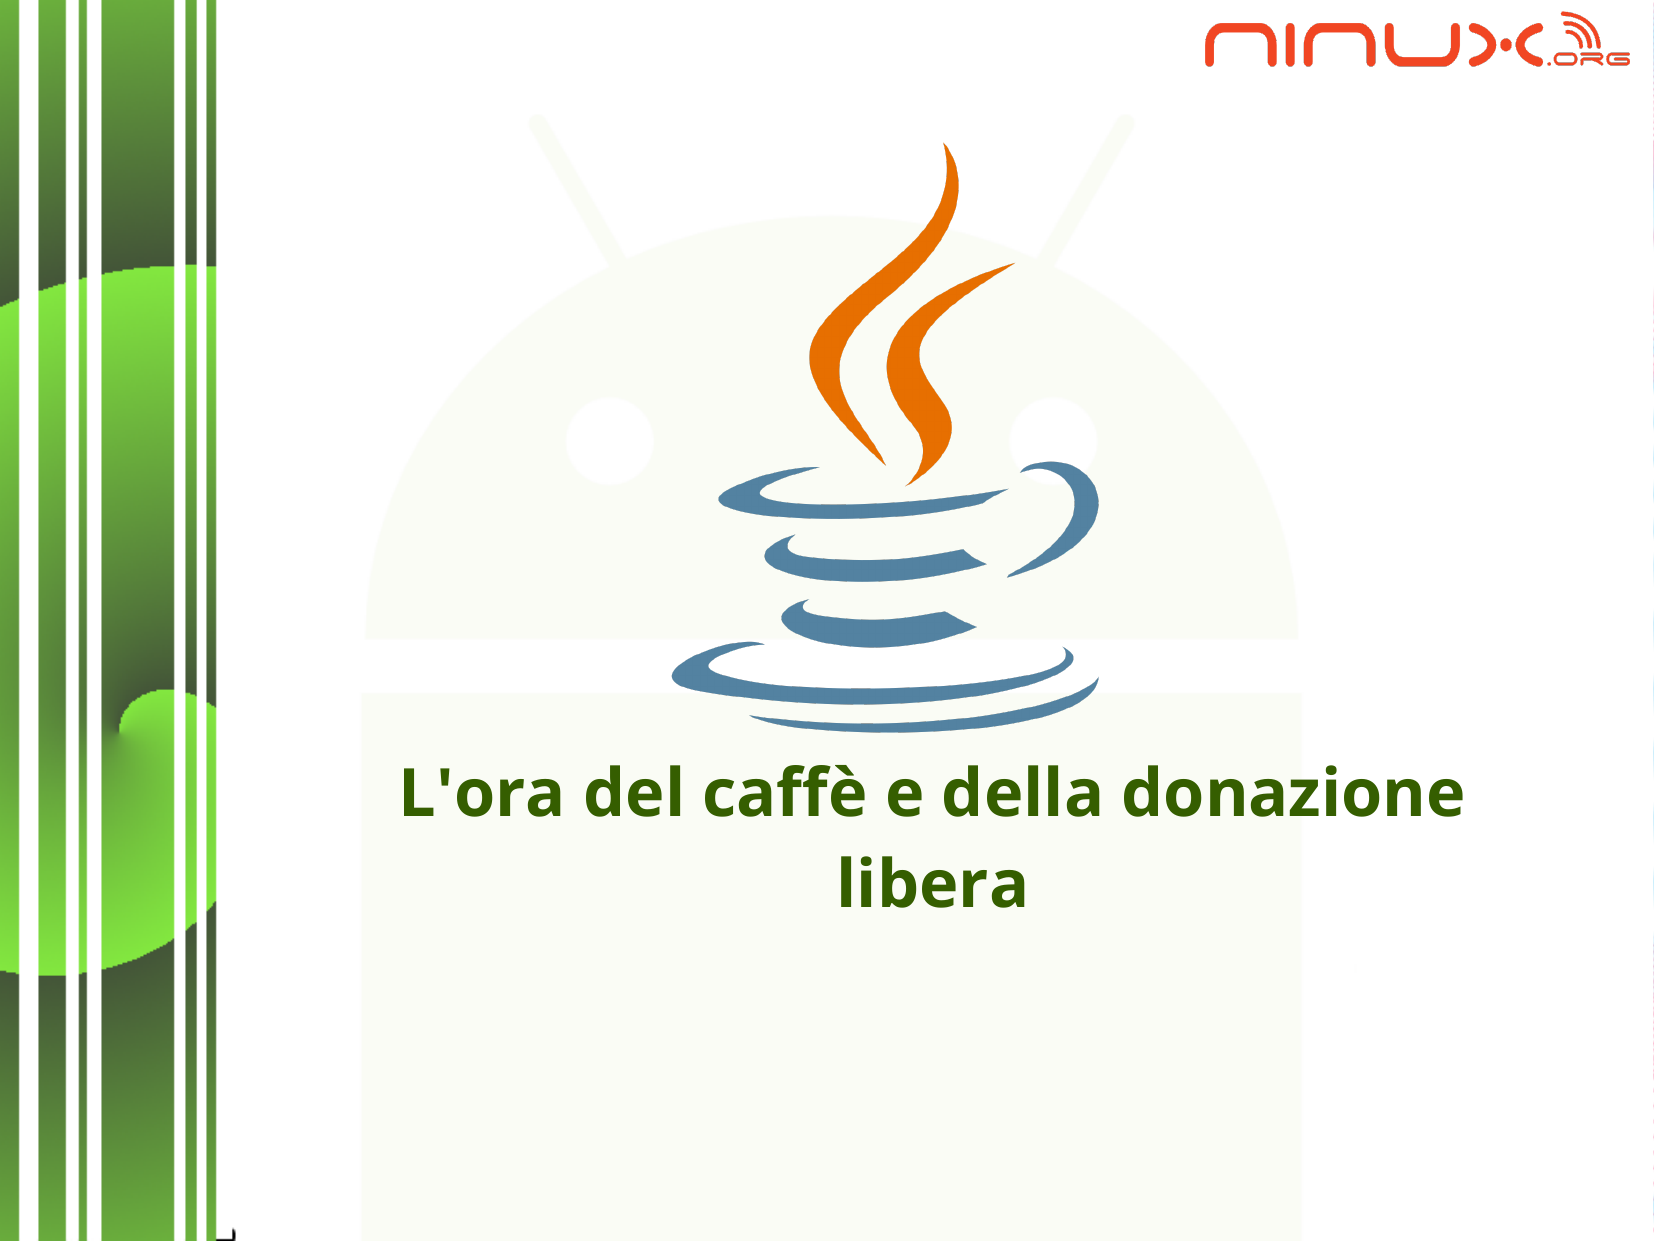

# L'ora del caffè e della donazione libera